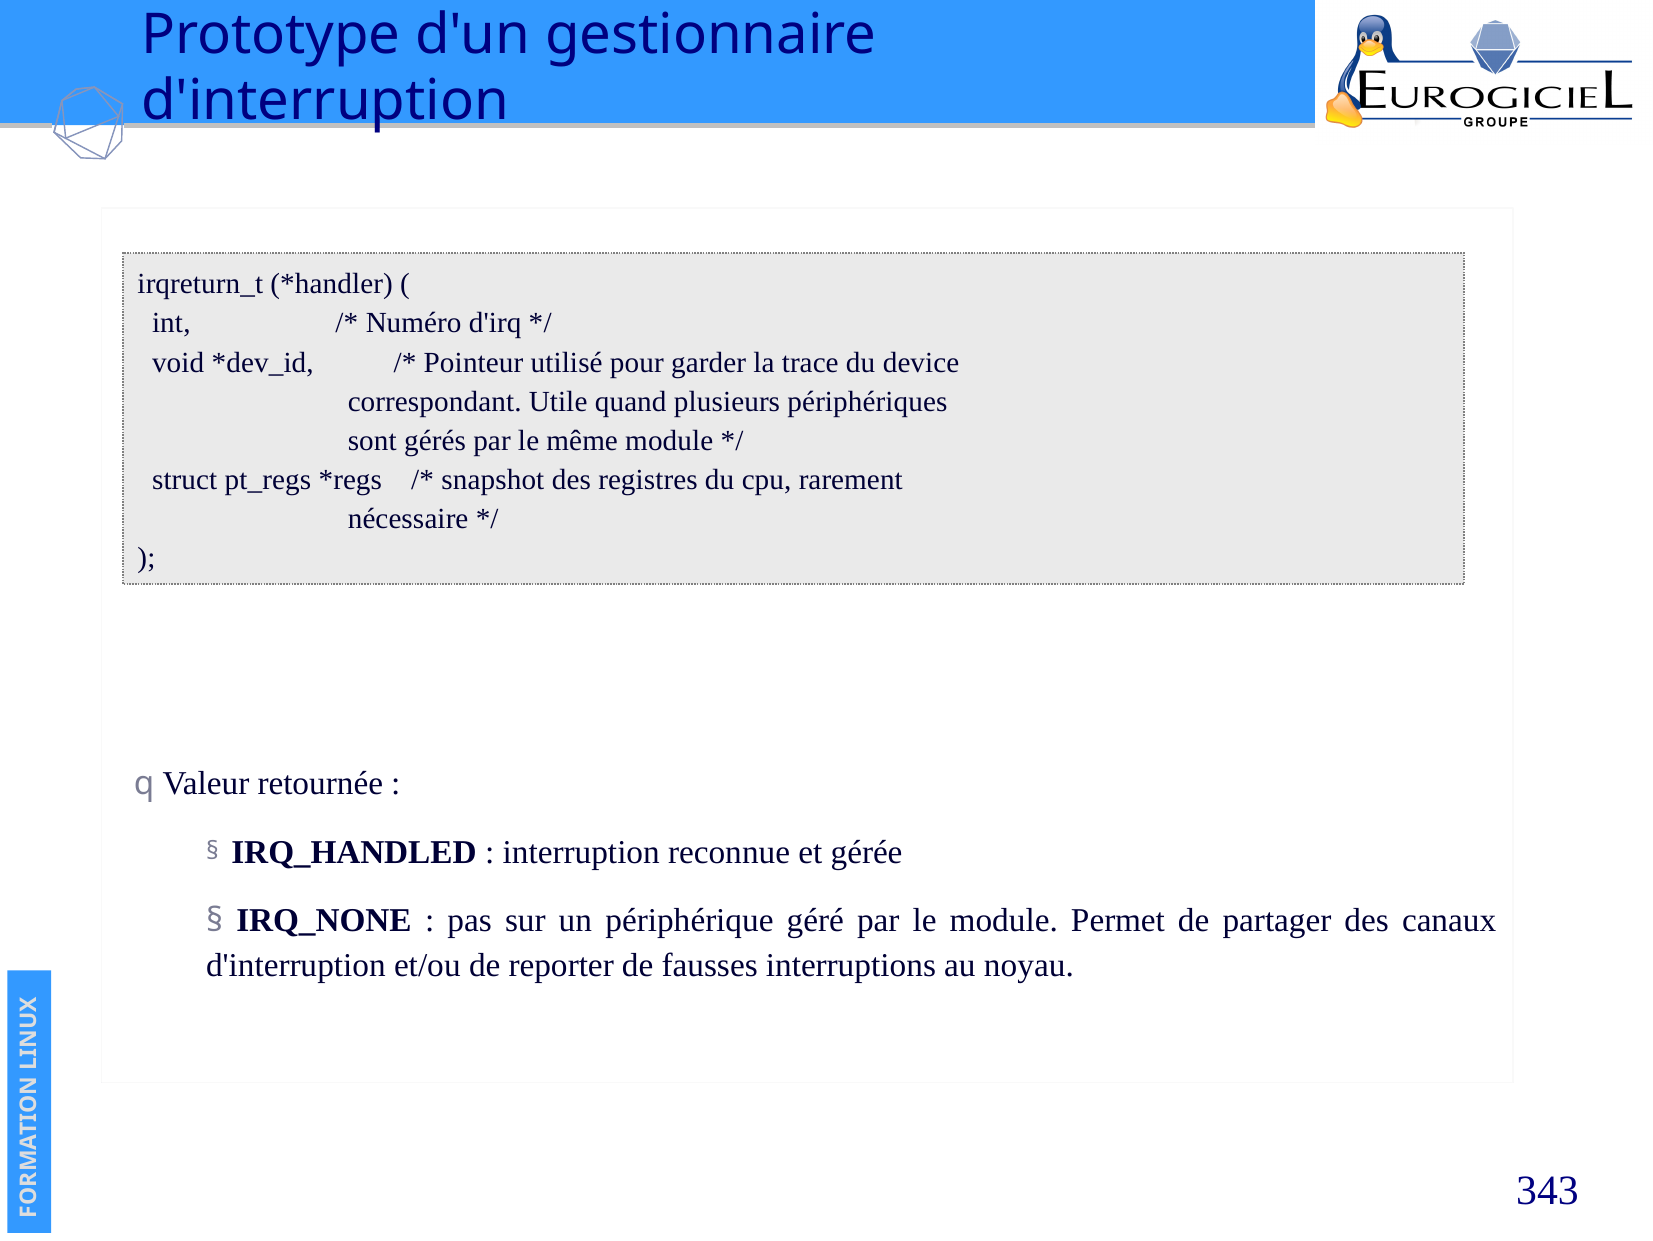

# Prototype d'un gestionnaire d'interruption
 Valeur retournée :
 IRQ_HANDLED : interruption reconnue et gérée
 IRQ_NONE : pas sur un périphérique géré par le module. Permet de partager des canaux d'interruption et/ou de reporter de fausses interruptions au noyau.
irqreturn_t (*handler) (
 int, /* Numéro d'irq */
 void *dev_id, /* Pointeur utilisé pour garder la trace du device
 correspondant. Utile quand plusieurs périphériques
 sont gérés par le même module */
 struct pt_regs *regs /* snapshot des registres du cpu, rarement
 nécessaire */
);